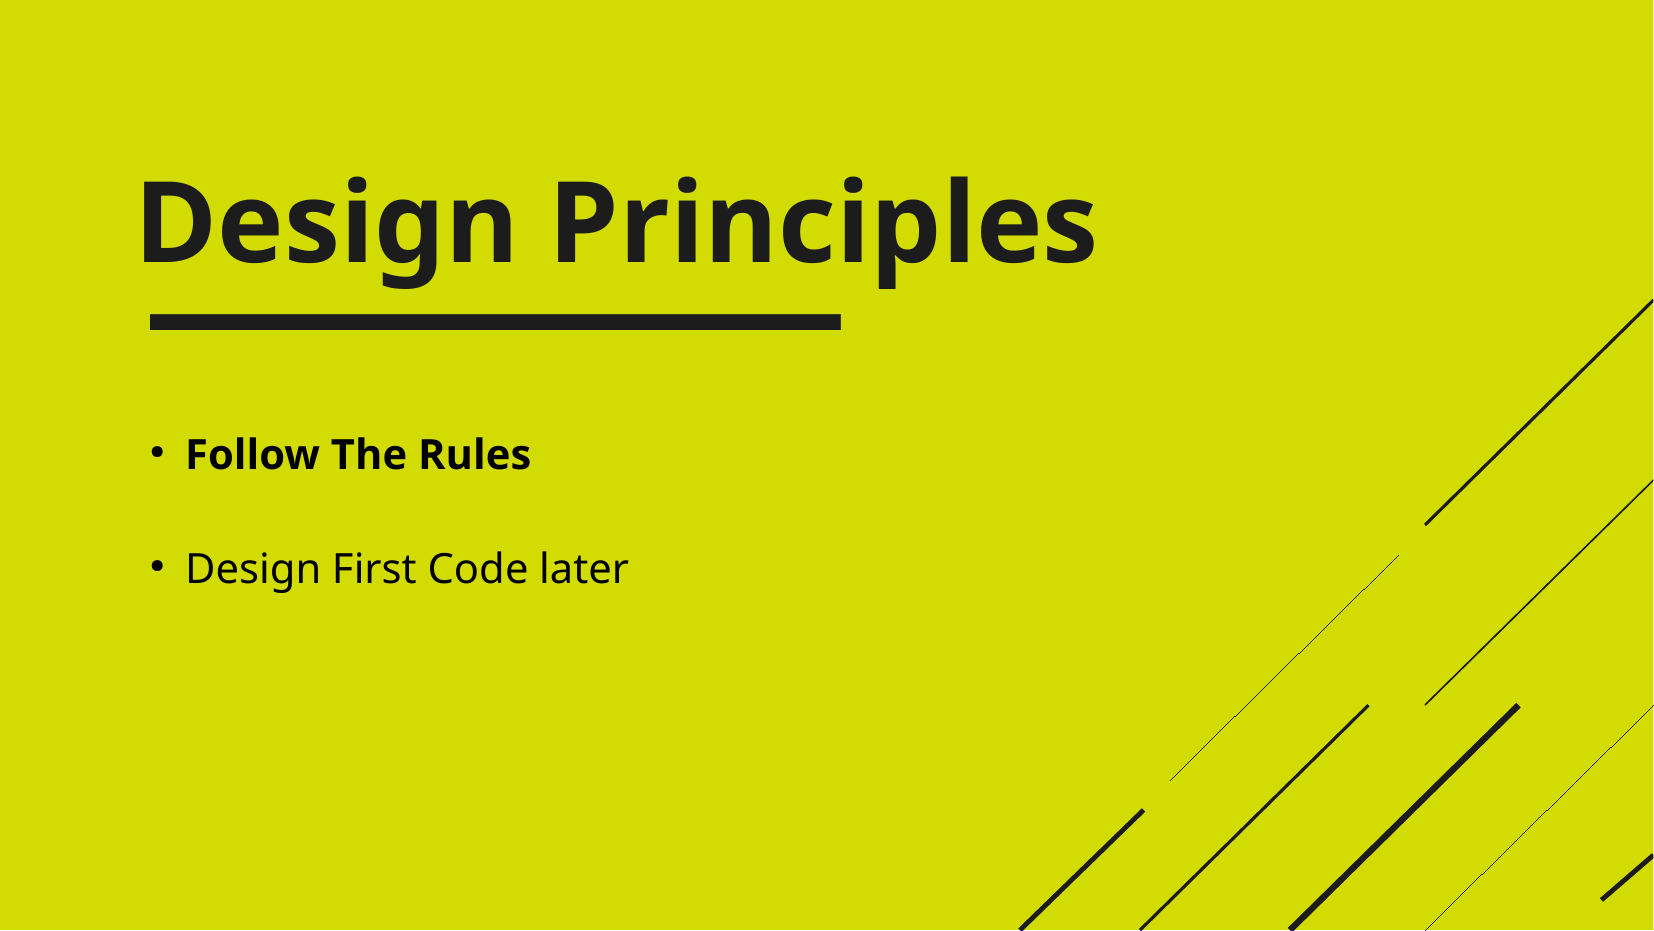

Design Principles
Follow The Rules
Design First Code later